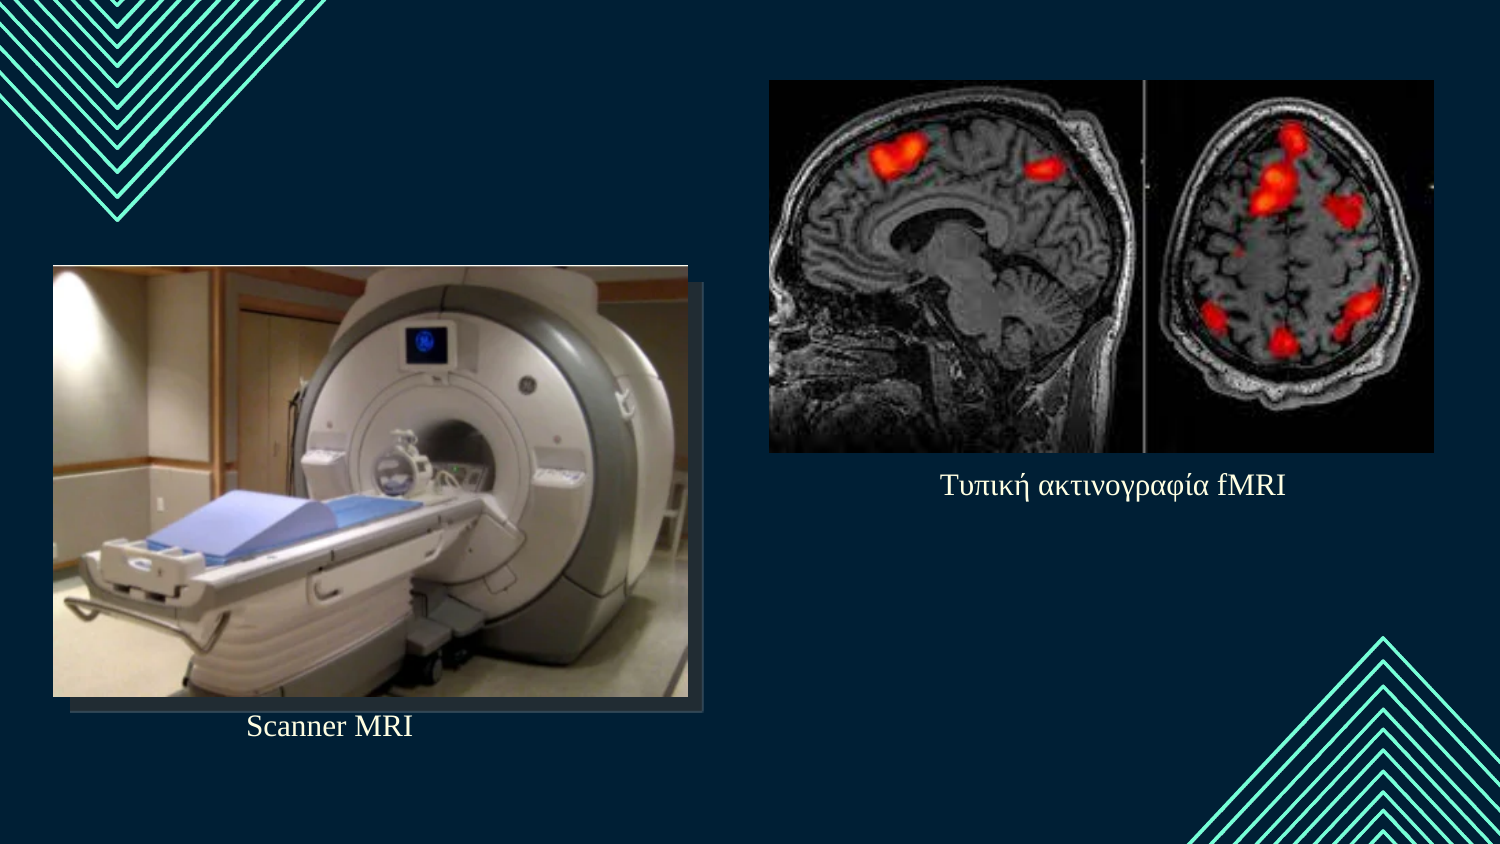

Τυπική ακτινογραφία fMRI
                  Scanner MRI